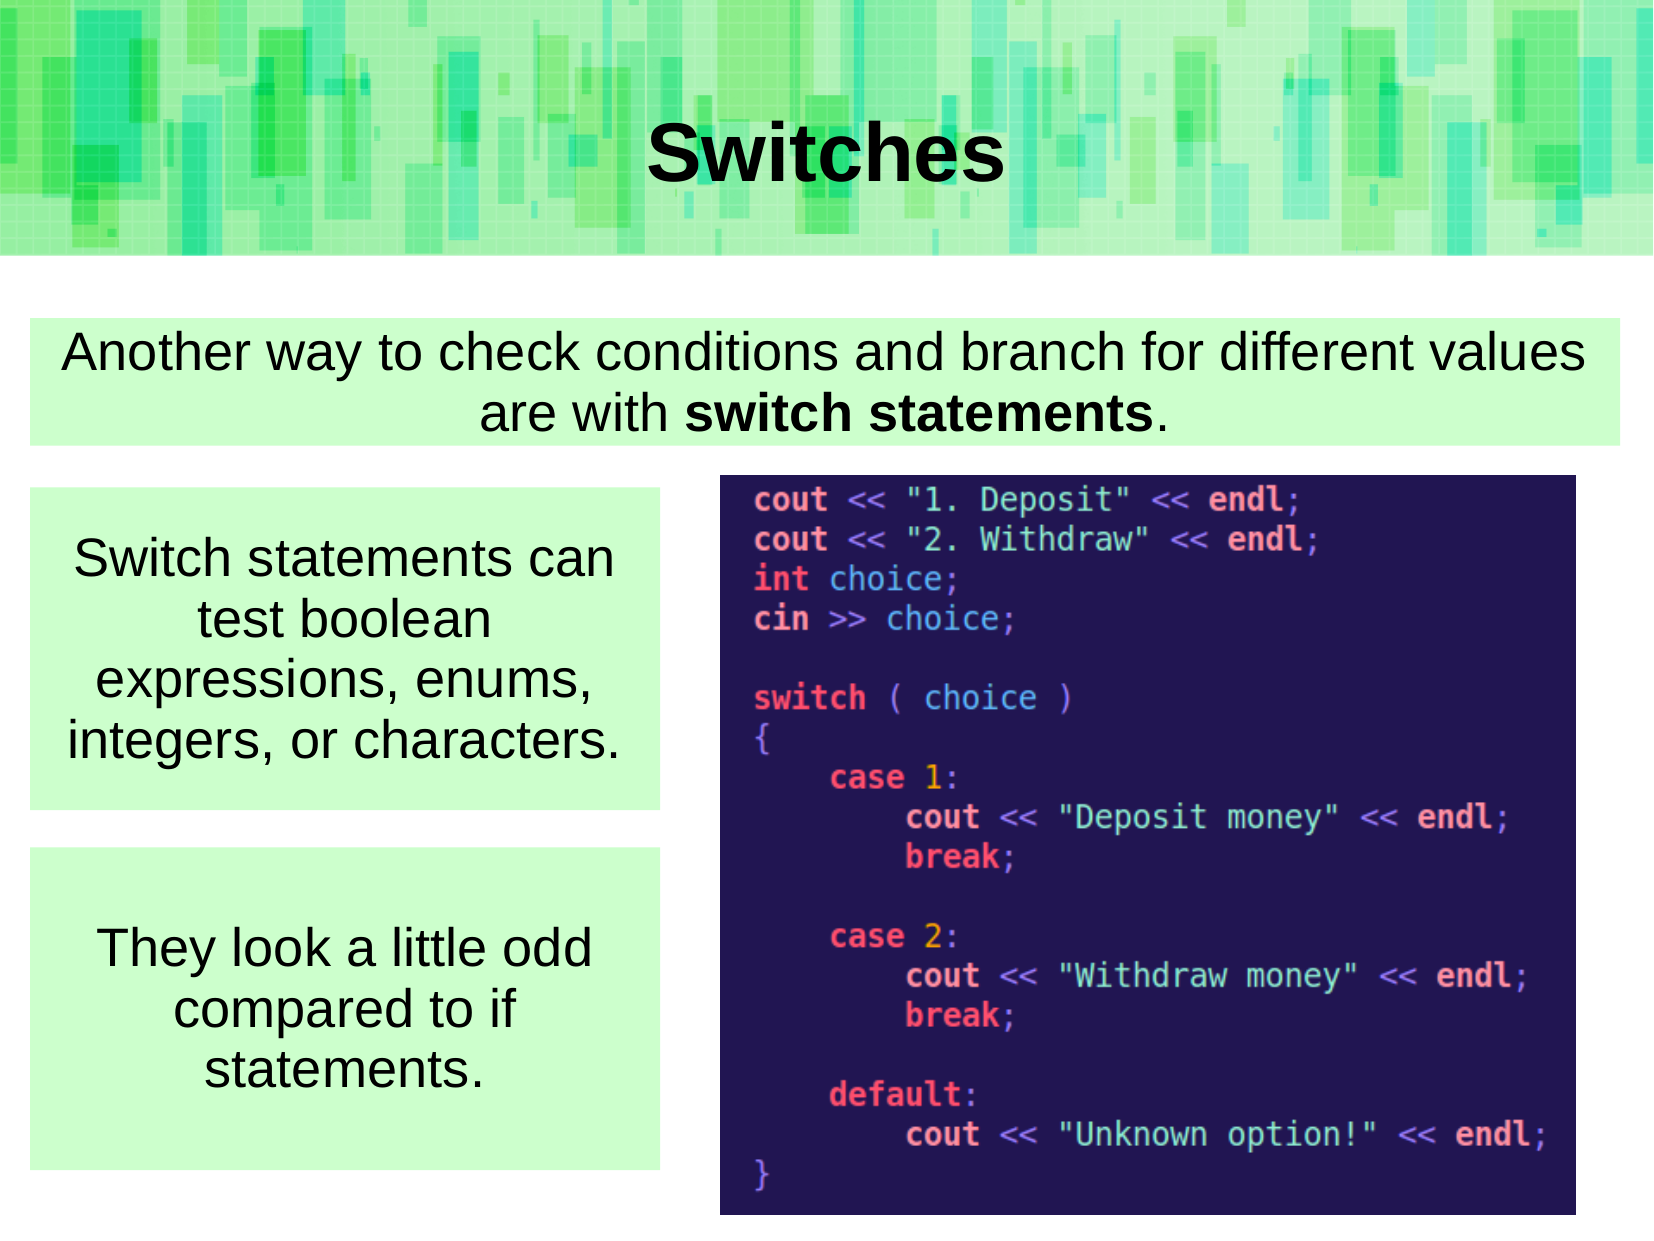

# Switches
Another way to check conditions and branch for different values are with switch statements.
Switch statements can test boolean expressions, enums, integers, or characters.
They look a little odd compared to if statements.